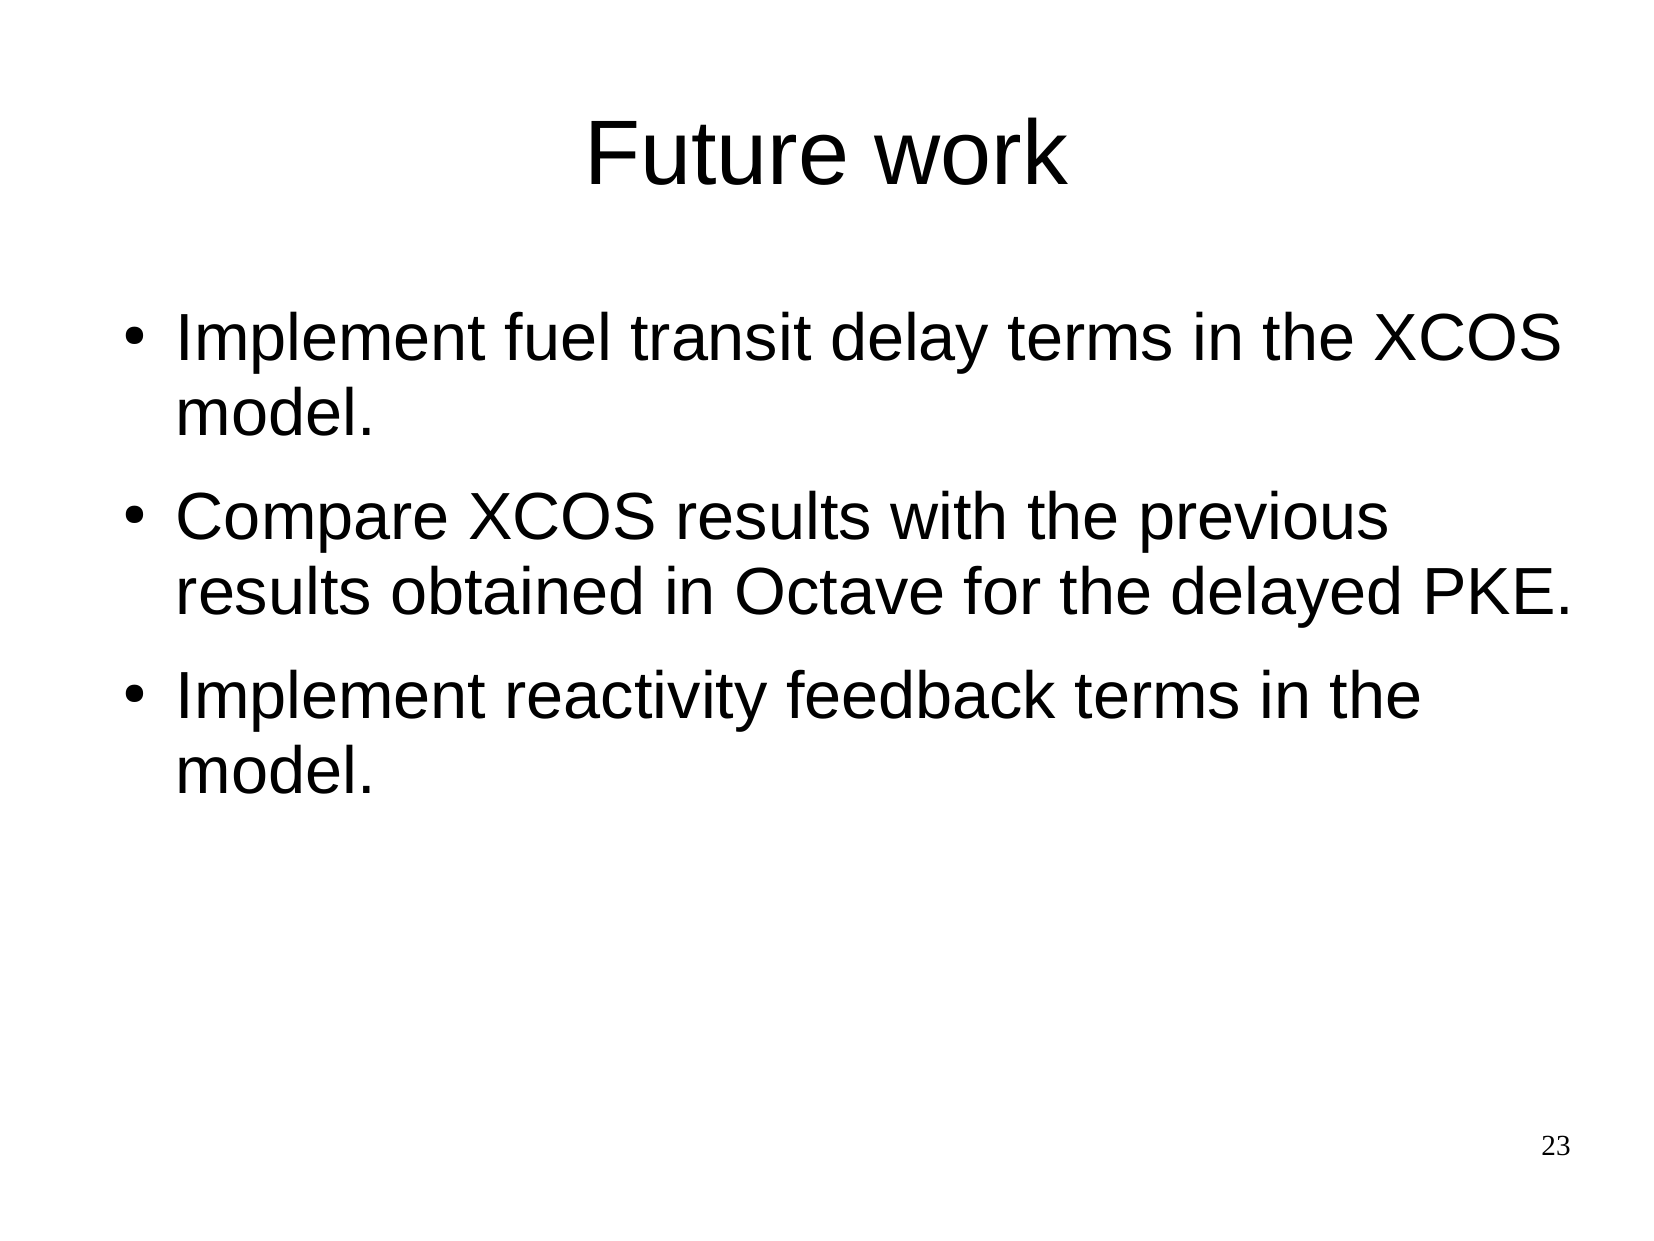

# Future work
Implement fuel transit delay terms in the XCOS model.
Compare XCOS results with the previous results obtained in Octave for the delayed PKE.
Implement reactivity feedback terms in the model.
23